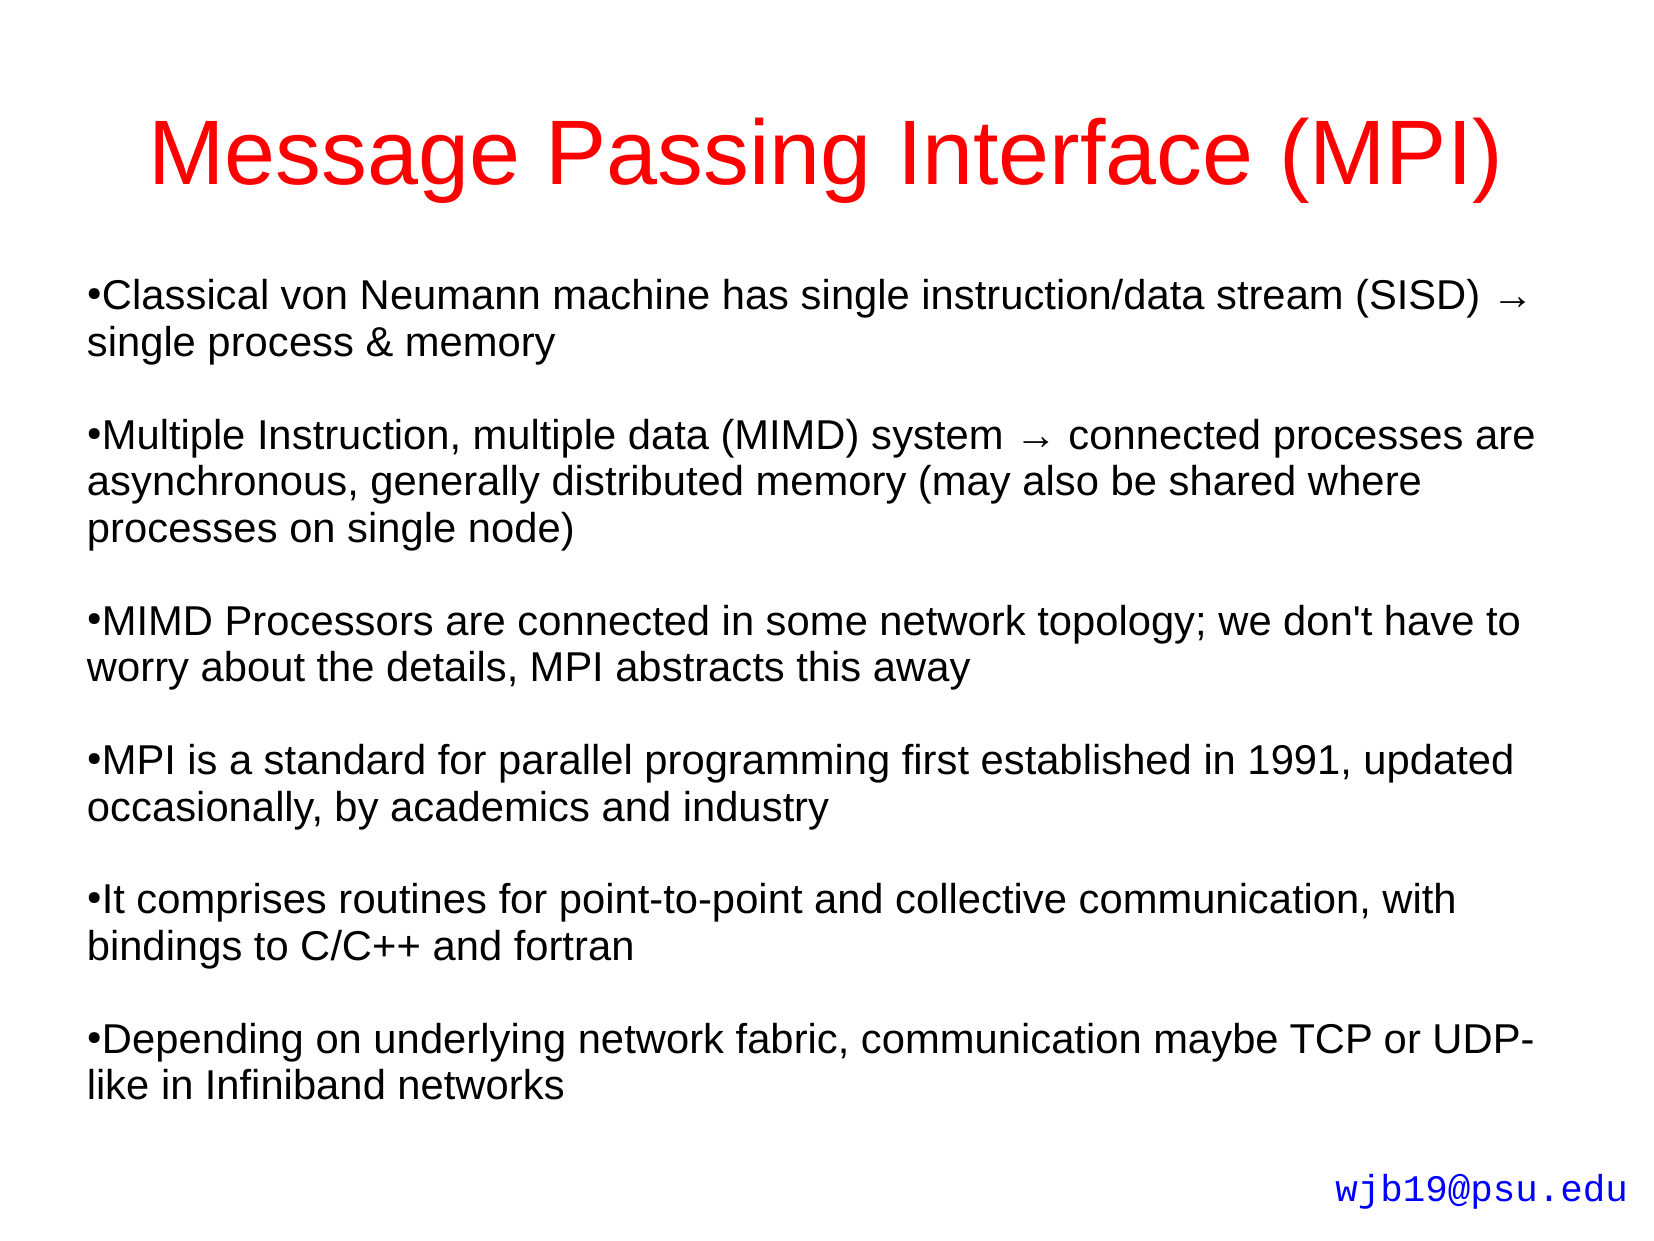

# Message Passing Interface (MPI)
Classical von Neumann machine has single instruction/data stream (SISD) → single process & memory
Multiple Instruction, multiple data (MIMD) system → connected processes are asynchronous, generally distributed memory (may also be shared where processes on single node)
MIMD Processors are connected in some network topology; we don't have to worry about the details, MPI abstracts this away
MPI is a standard for parallel programming first established in 1991, updated occasionally, by academics and industry
It comprises routines for point-to-point and collective communication, with bindings to C/C++ and fortran
Depending on underlying network fabric, communication maybe TCP or UDP- like in Infiniband networks
wjb19@psu.edu